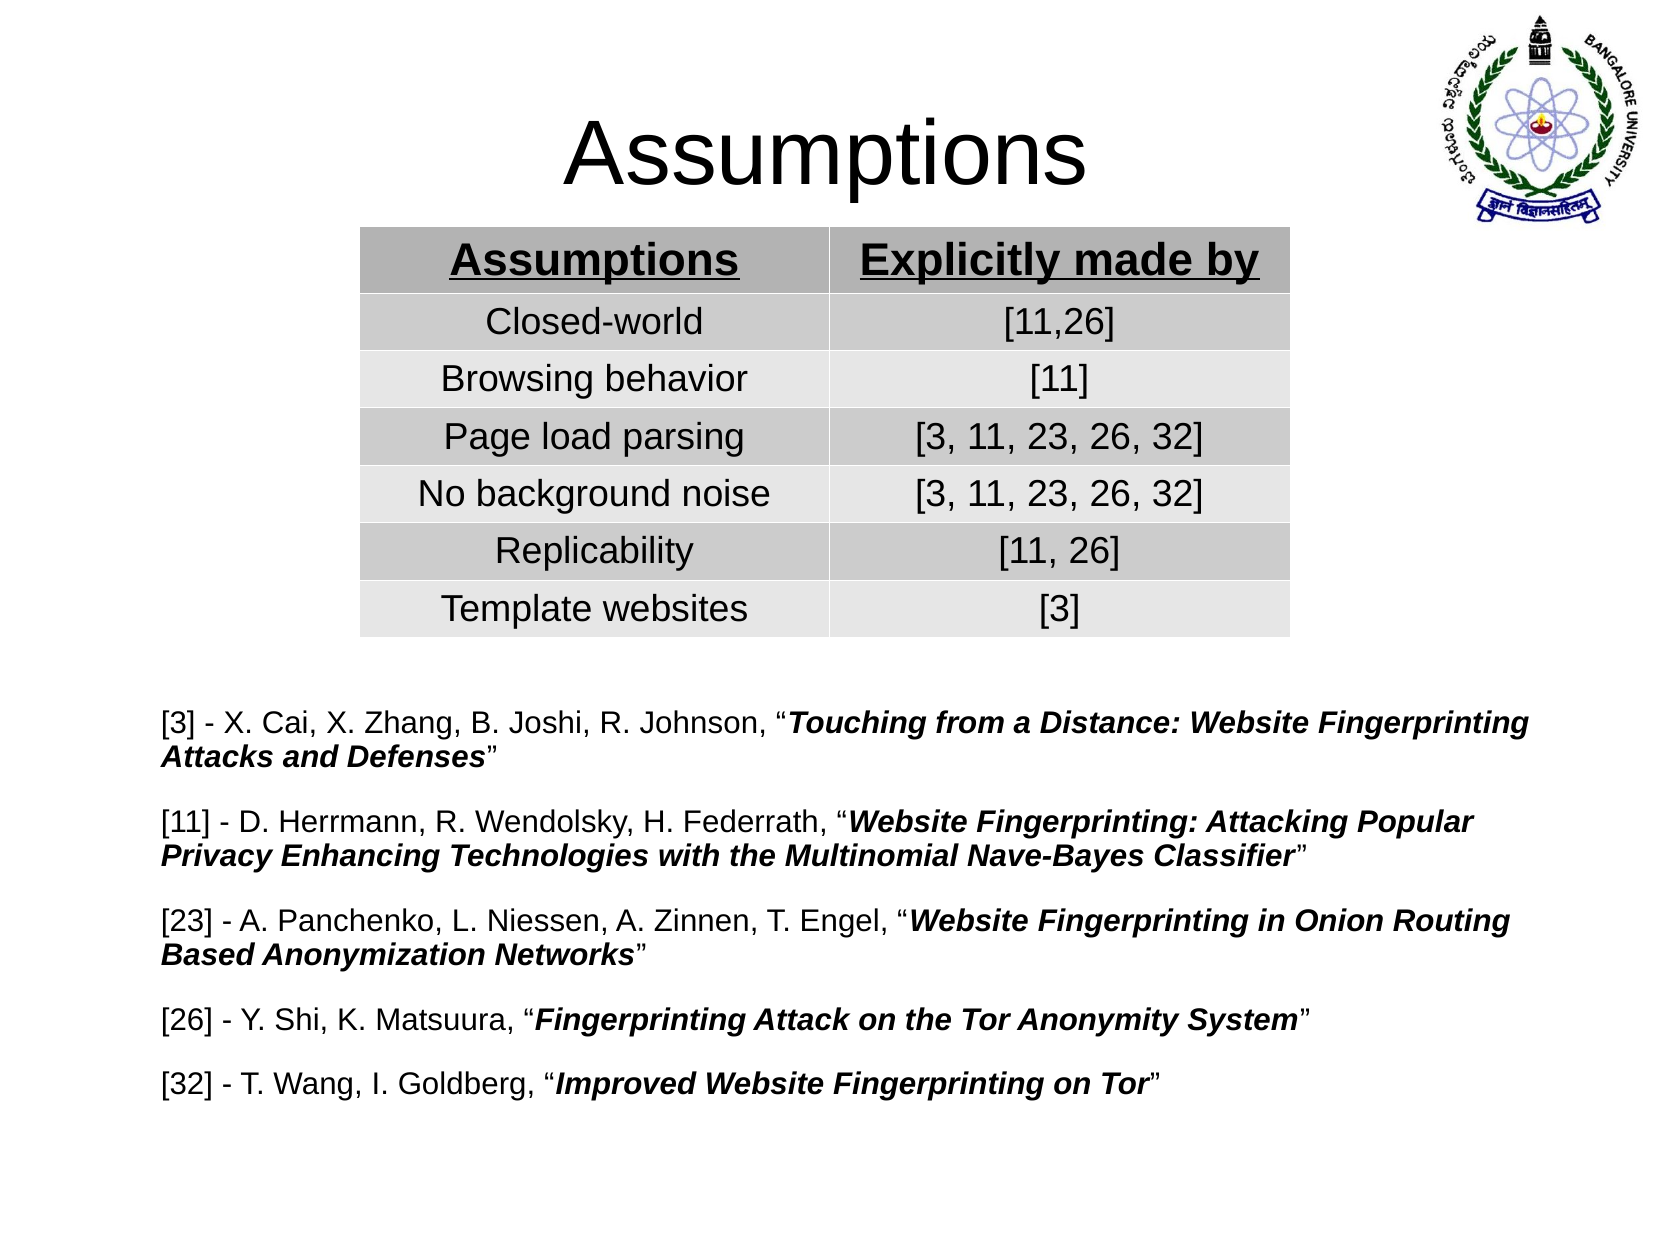

# Assumptions
| Assumptions | Explicitly made by |
| --- | --- |
| Closed-world | [11,26] |
| Browsing behavior | [11] |
| Page load parsing | [3, 11, 23, 26, 32] |
| No background noise | [3, 11, 23, 26, 32] |
| Replicability | [11, 26] |
| Template websites | [3] |
[3] - X. Cai, X. Zhang, B. Joshi, R. Johnson, “Touching from a Distance: Website Fingerprinting Attacks and Defenses”
[11] - D. Herrmann, R. Wendolsky, H. Federrath, “Website Fingerprinting: Attacking Popular Privacy Enhancing Technologies with the Multinomial Nave-Bayes Classifier”
[23] - A. Panchenko, L. Niessen, A. Zinnen, T. Engel, “Website Fingerprinting in Onion Routing Based Anonymization Networks”
[26] - Y. Shi, K. Matsuura, “Fingerprinting Attack on the Tor Anonymity System”
[32] - T. Wang, I. Goldberg, “Improved Website Fingerprinting on Tor”